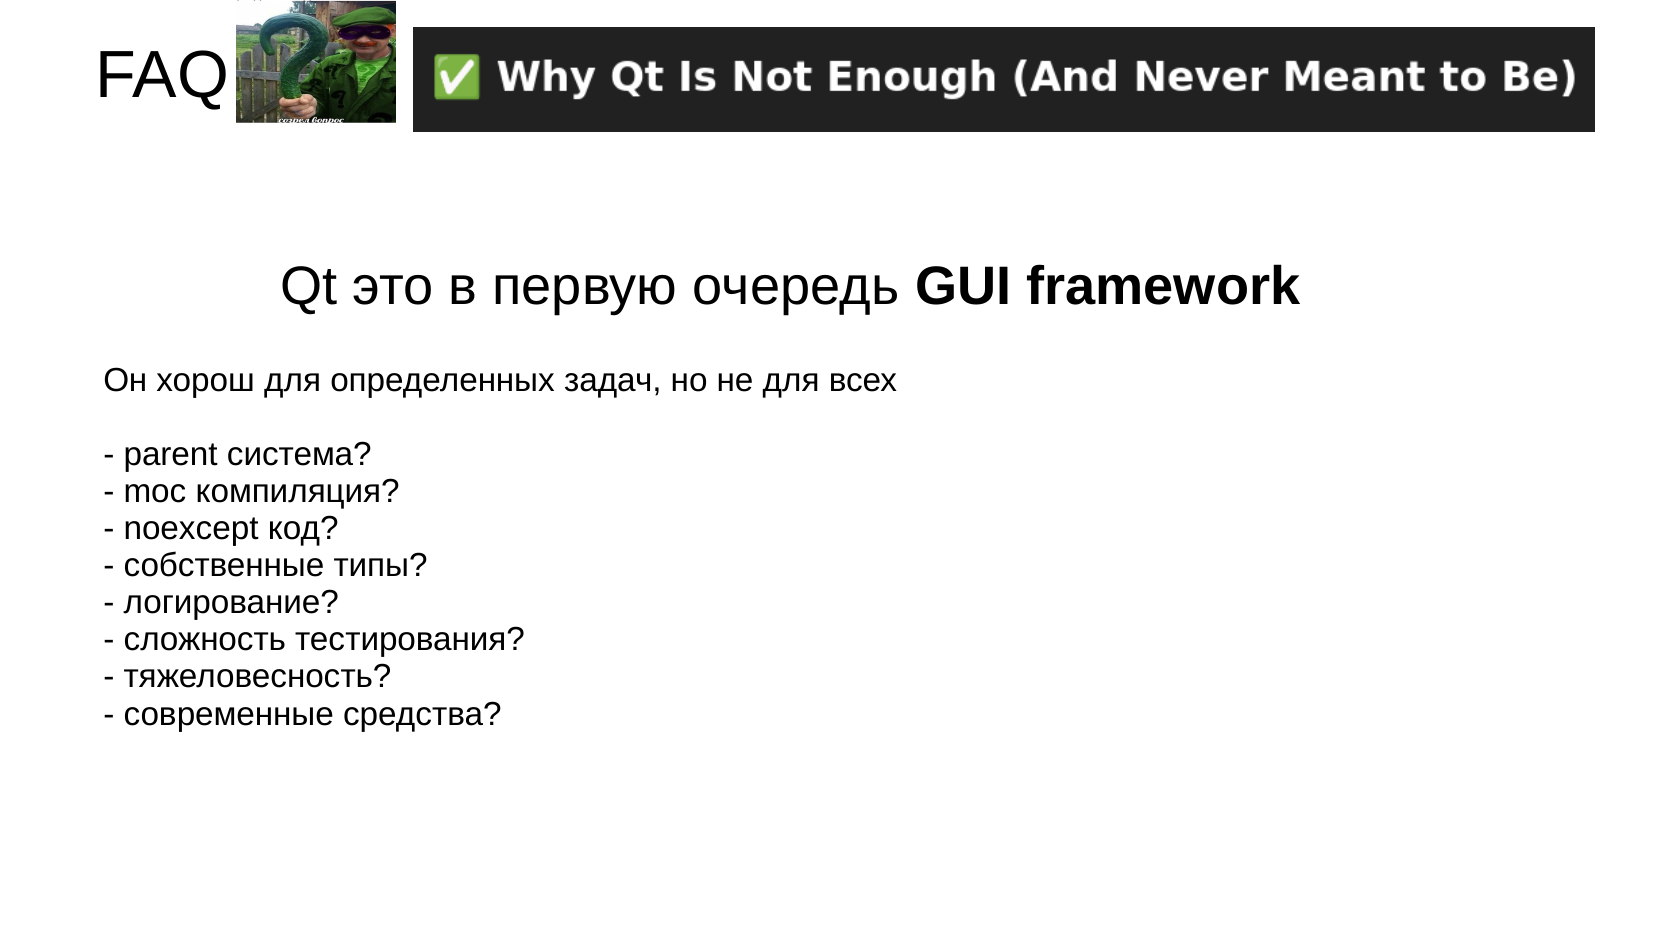

# FAQ
Qt это в первую очередь GUI framework
Он хорош для определенных задач, но не для всех
- parent система?
- moc компиляция?
- noexcept код?
- собственные типы?
- логирование?
- сложность тестирования?
- тяжеловесность?
- современные средства?